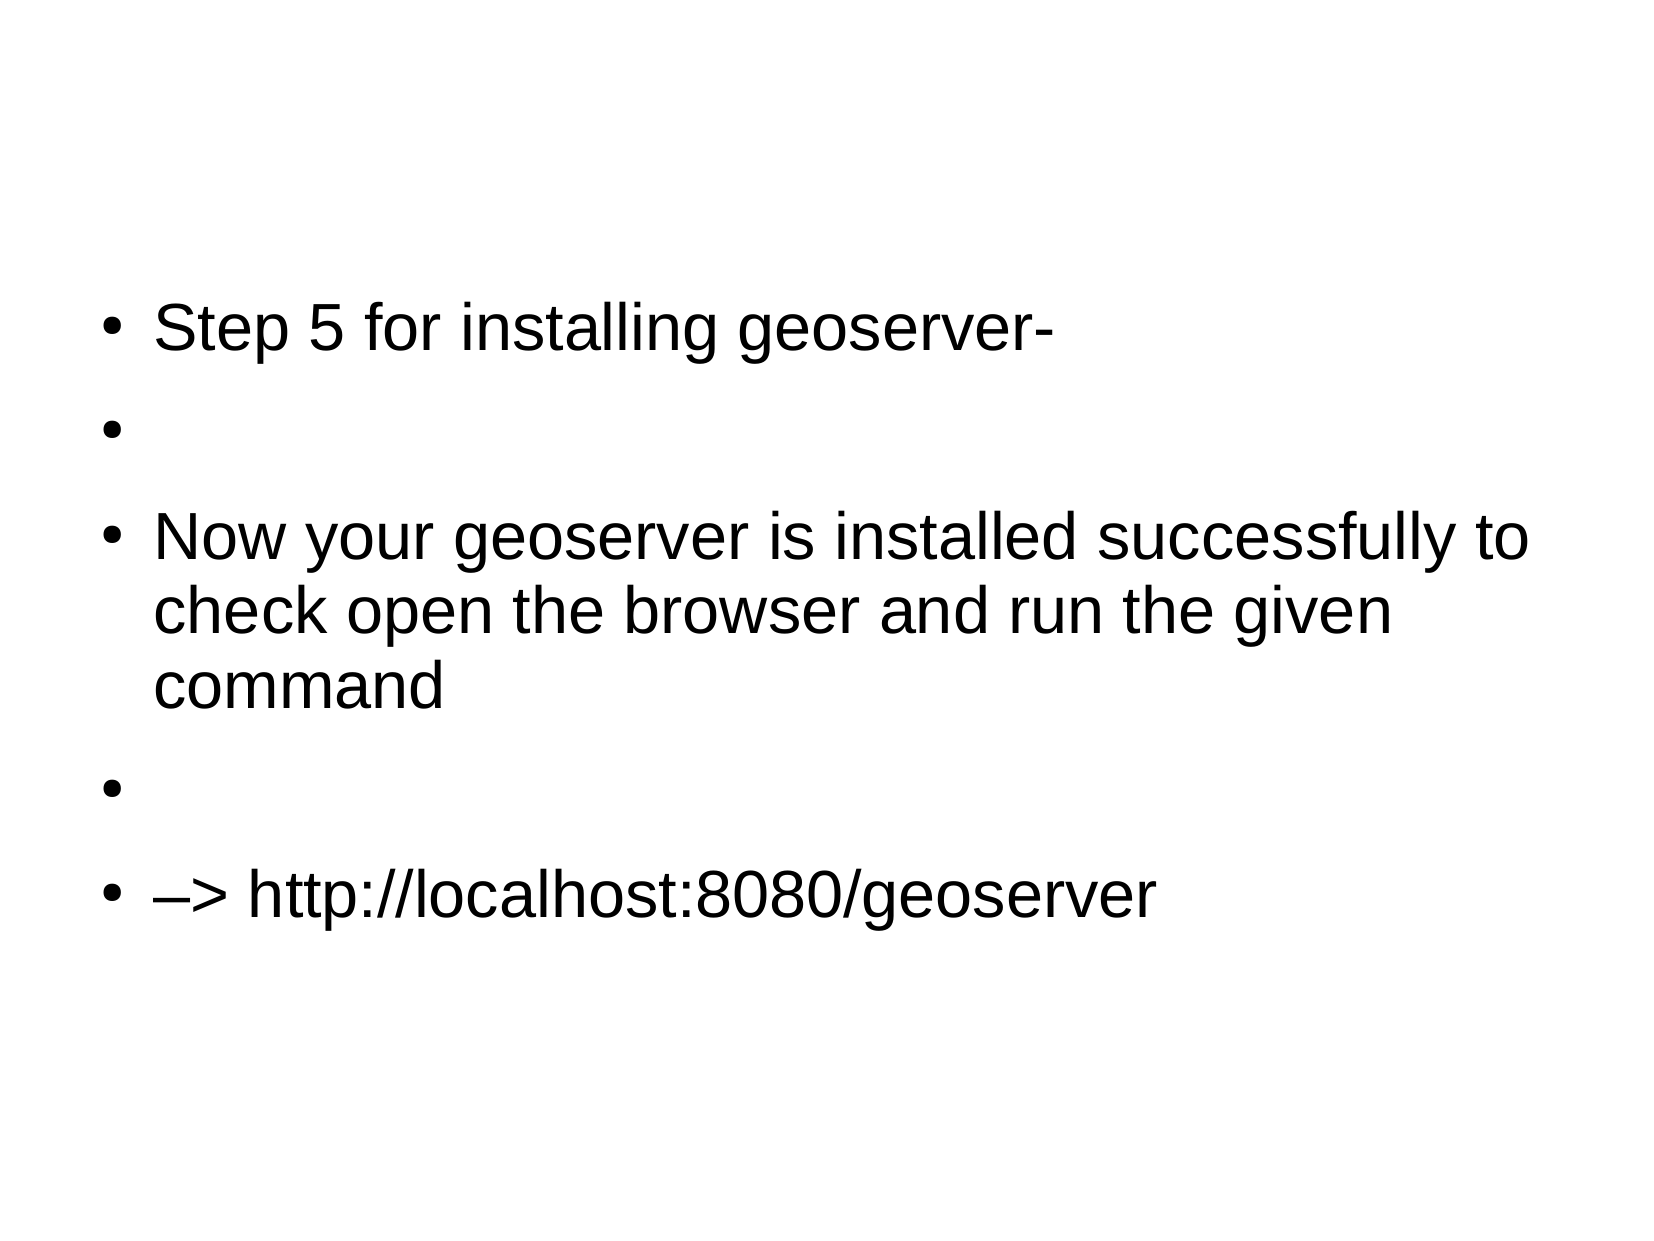

#
Step 5 for installing geoserver-
Now your geoserver is installed successfully to check open the browser and run the given command
–> http://localhost:8080/geoserver